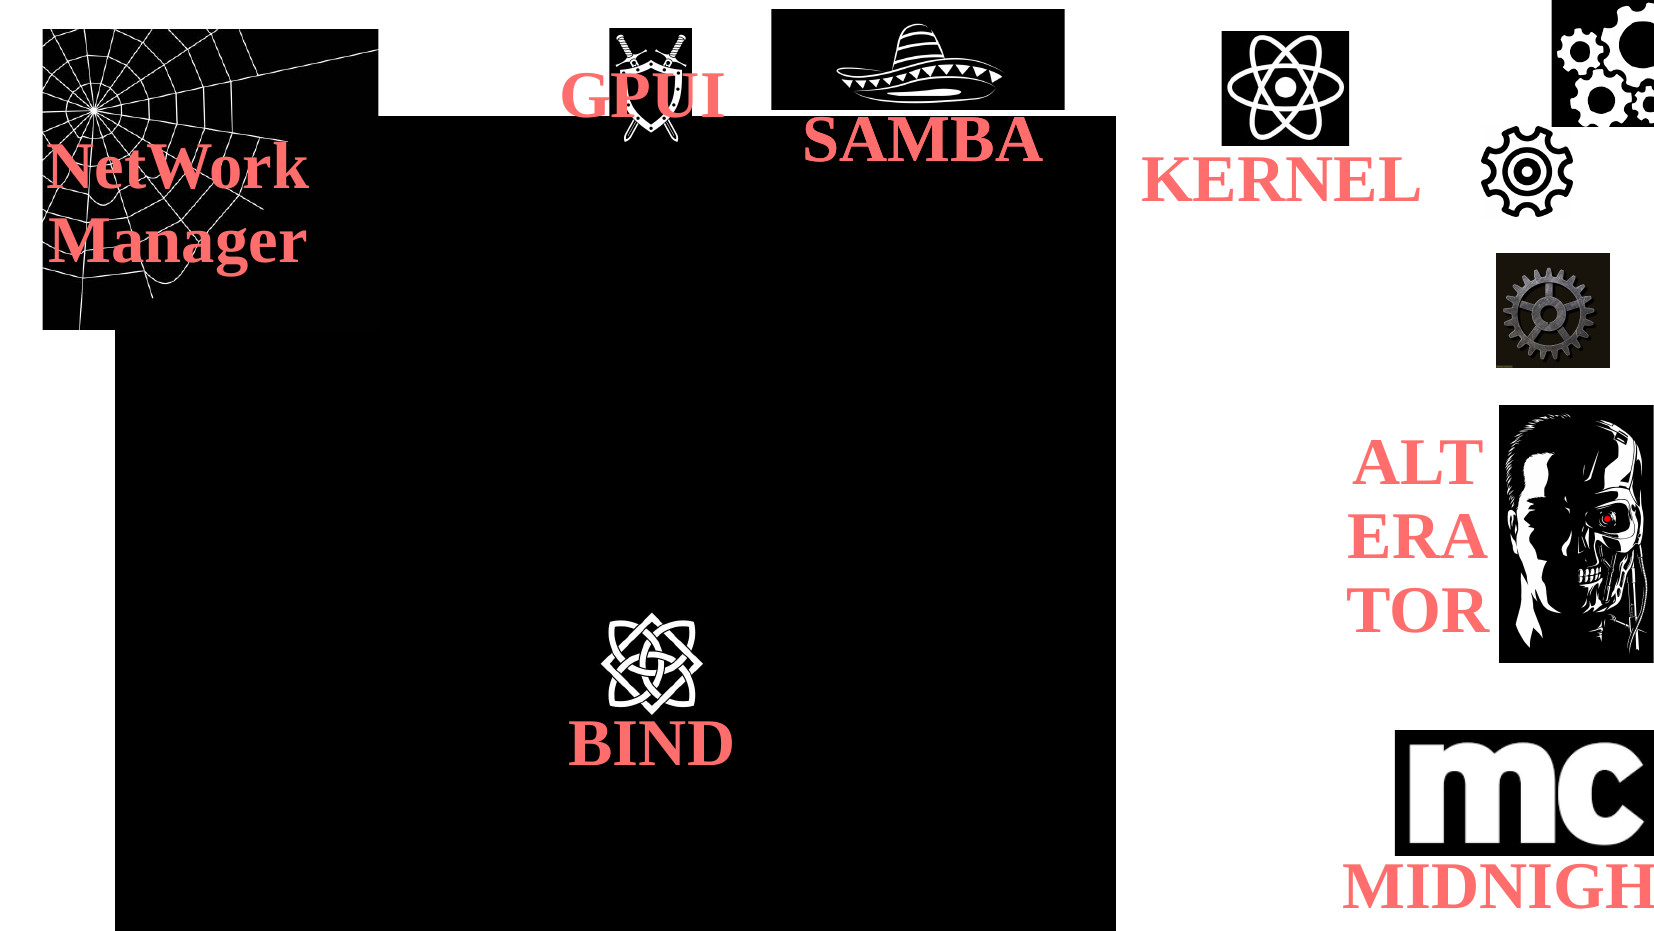

GPUI
# SAMBA
SAMBA
KERNEL
NetWork
Manager
KERBEROS
ALT
ERA
TOR
BIND
MIDNIGHT
COMMANDER